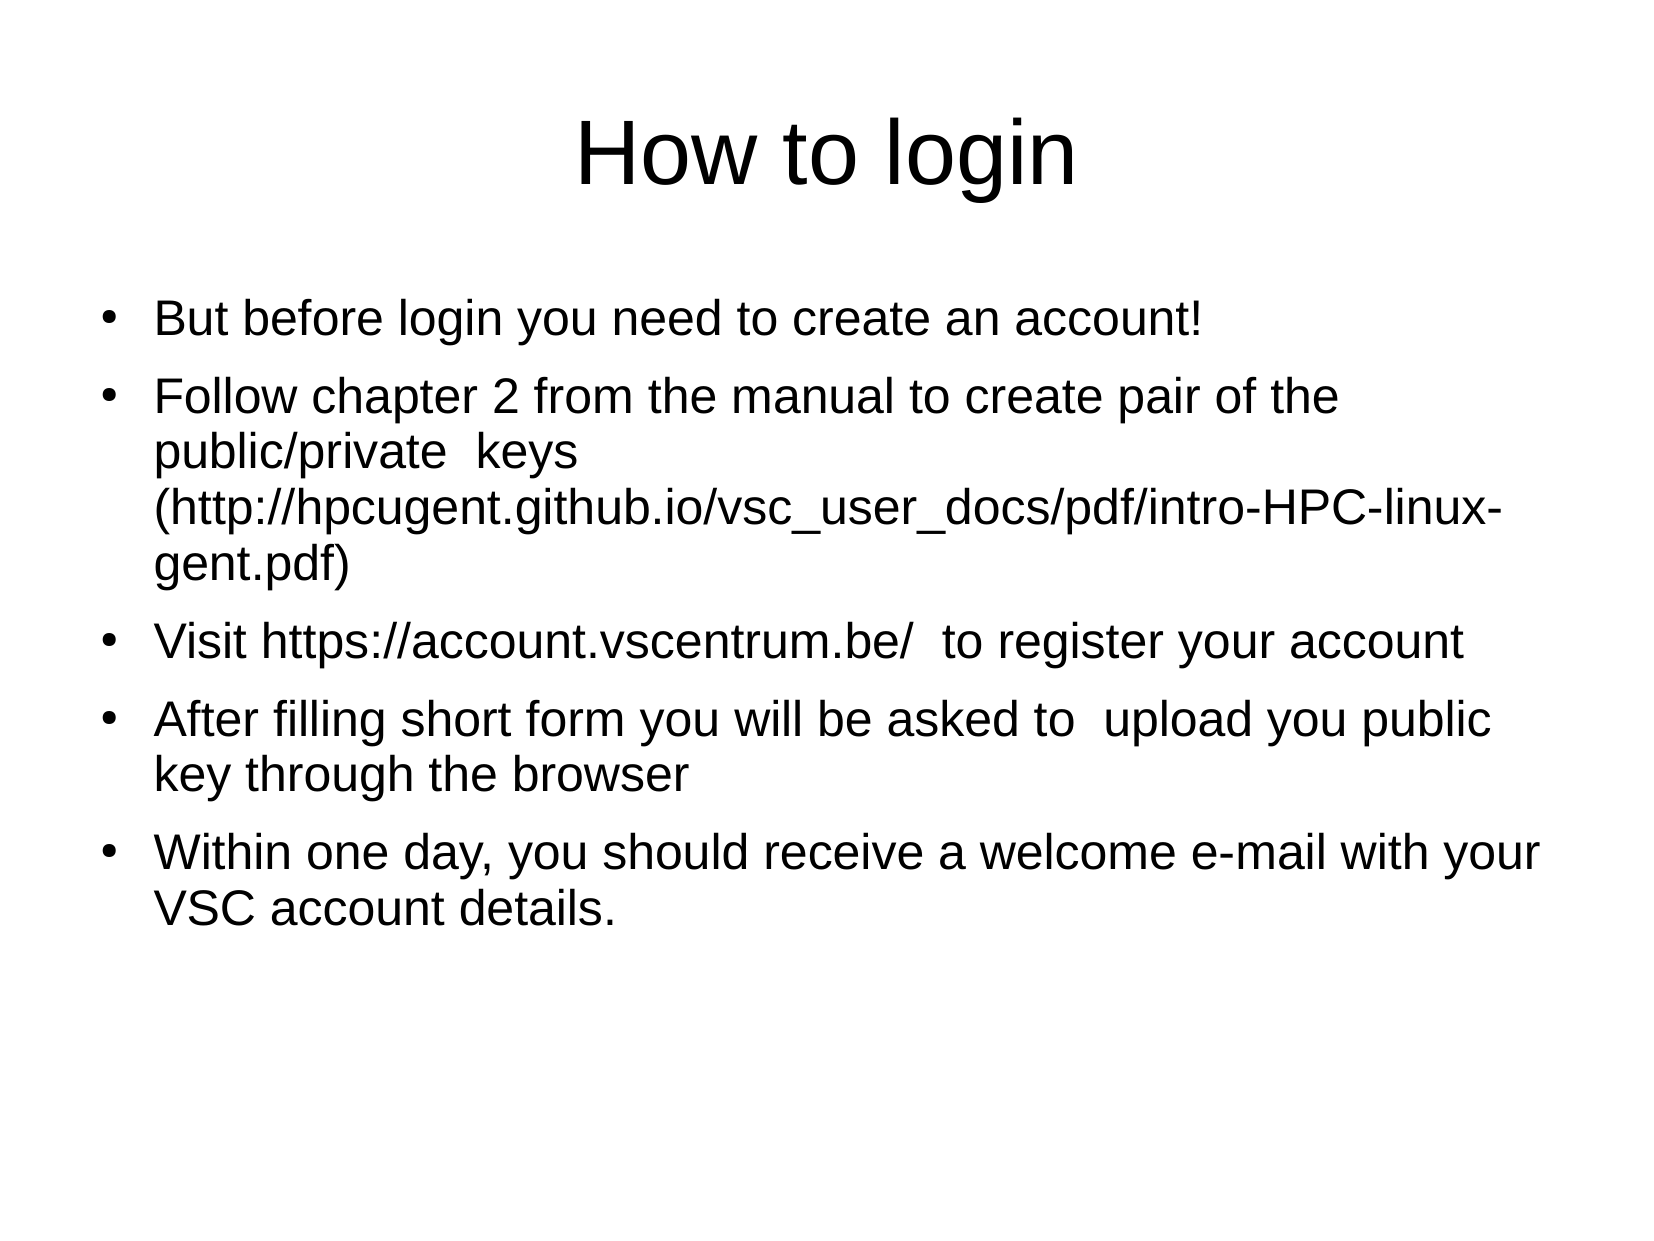

# How to login
But before login you need to create an account!
Follow chapter 2 from the manual to create pair of the public/private keys (http://hpcugent.github.io/vsc_user_docs/pdf/intro-HPC-linux-gent.pdf)
Visit https://account.vscentrum.be/ to register your account
After filling short form you will be asked to upload you public key through the browser
Within one day, you should receive a welcome e-mail with your VSC account details.